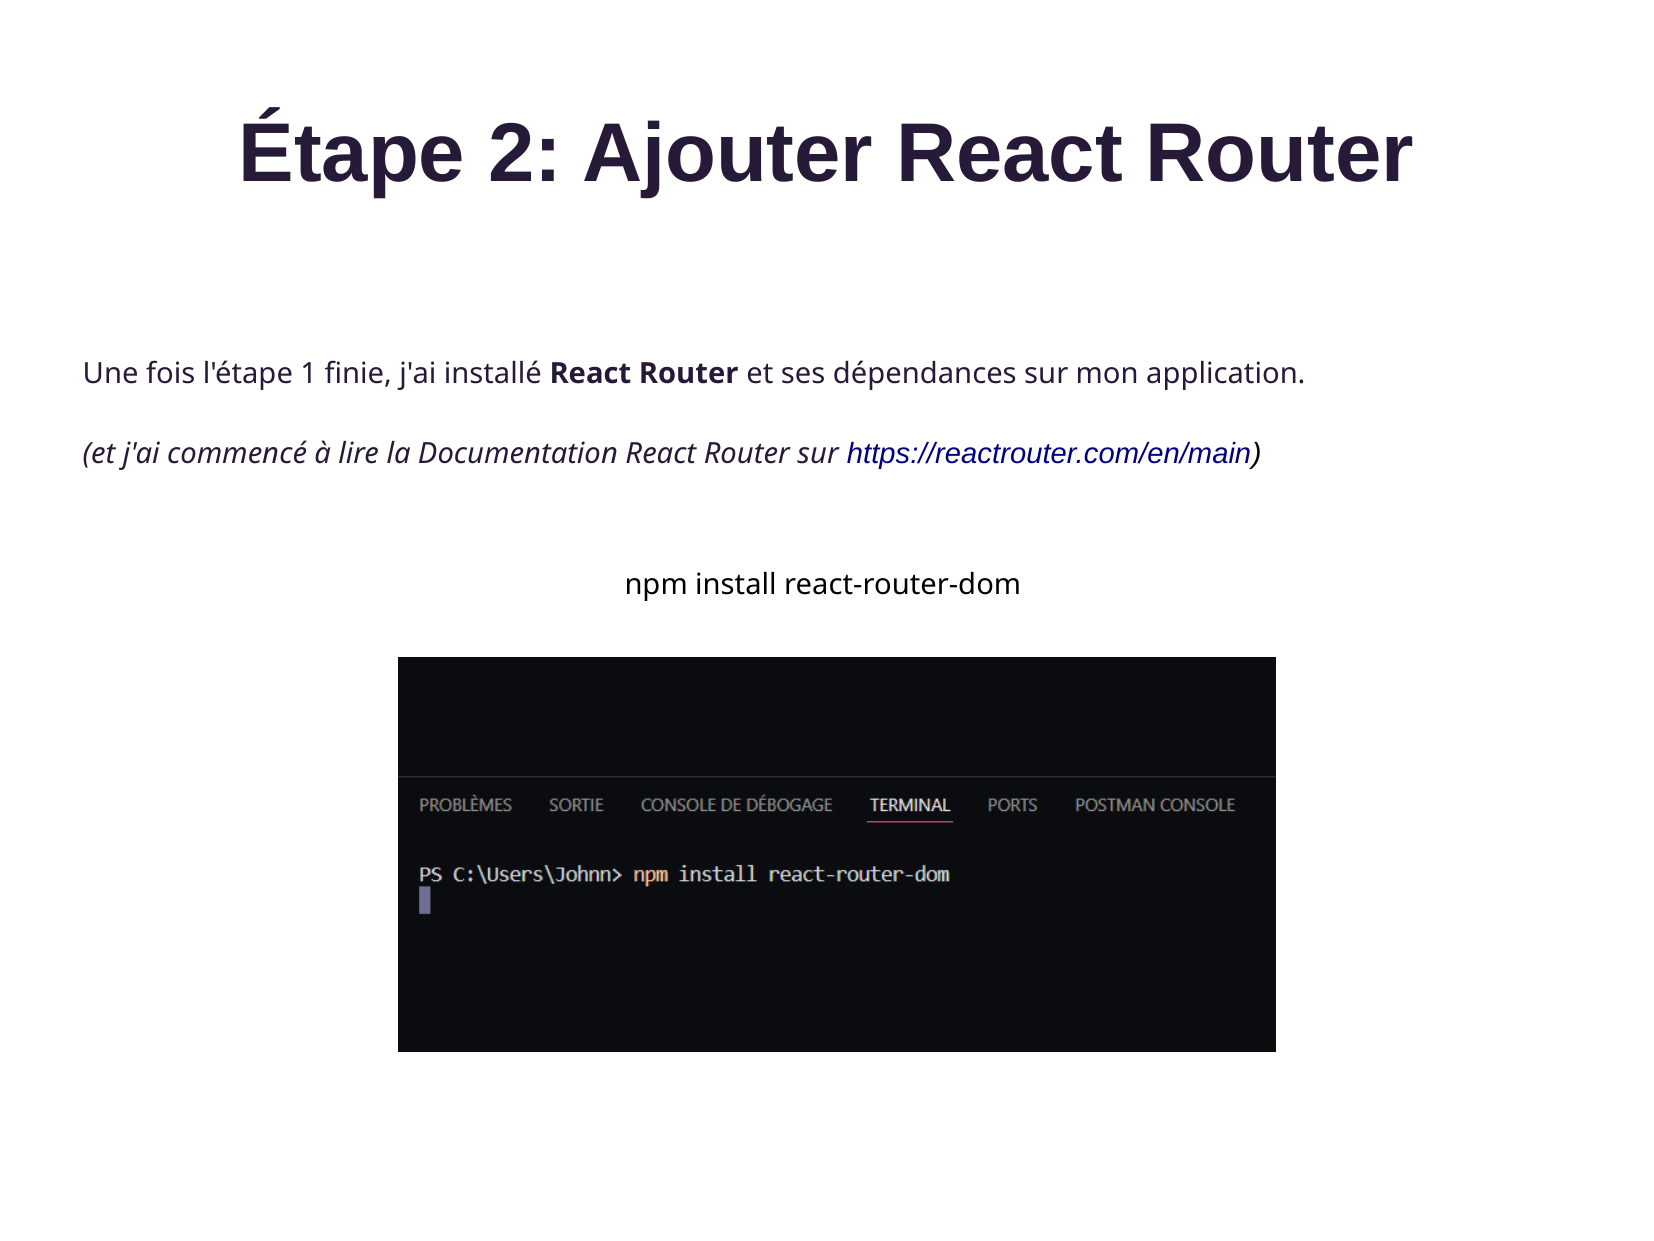

# Étape 2: Ajouter React Router
Une fois l'étape 1 finie, j'ai installé React Router et ses dépendances sur mon application.
(et j'ai commencé à lire la Documentation React Router sur https://reactrouter.com/en/main)
npm install react-router-dom